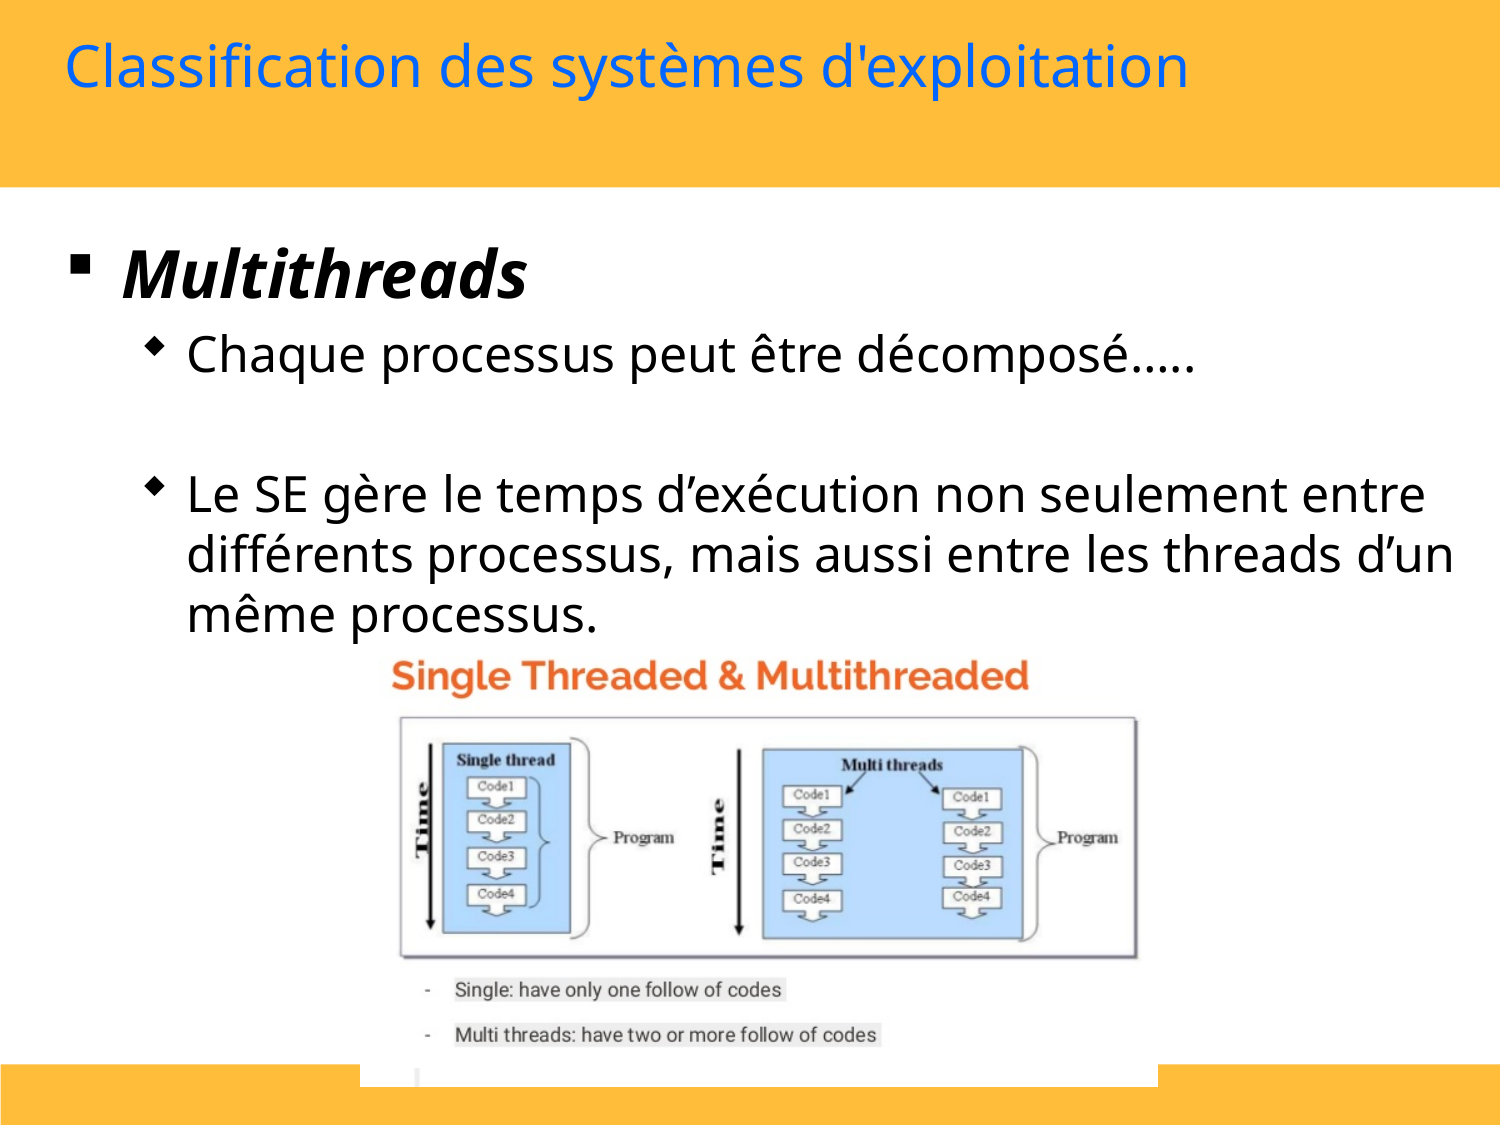

Classification des systèmes d'exploitation
Multithreads
Chaque processus peut être décomposé…..
Le SE gère le temps d’exécution non seulement entre différents processus, mais aussi entre les threads d’un même processus.